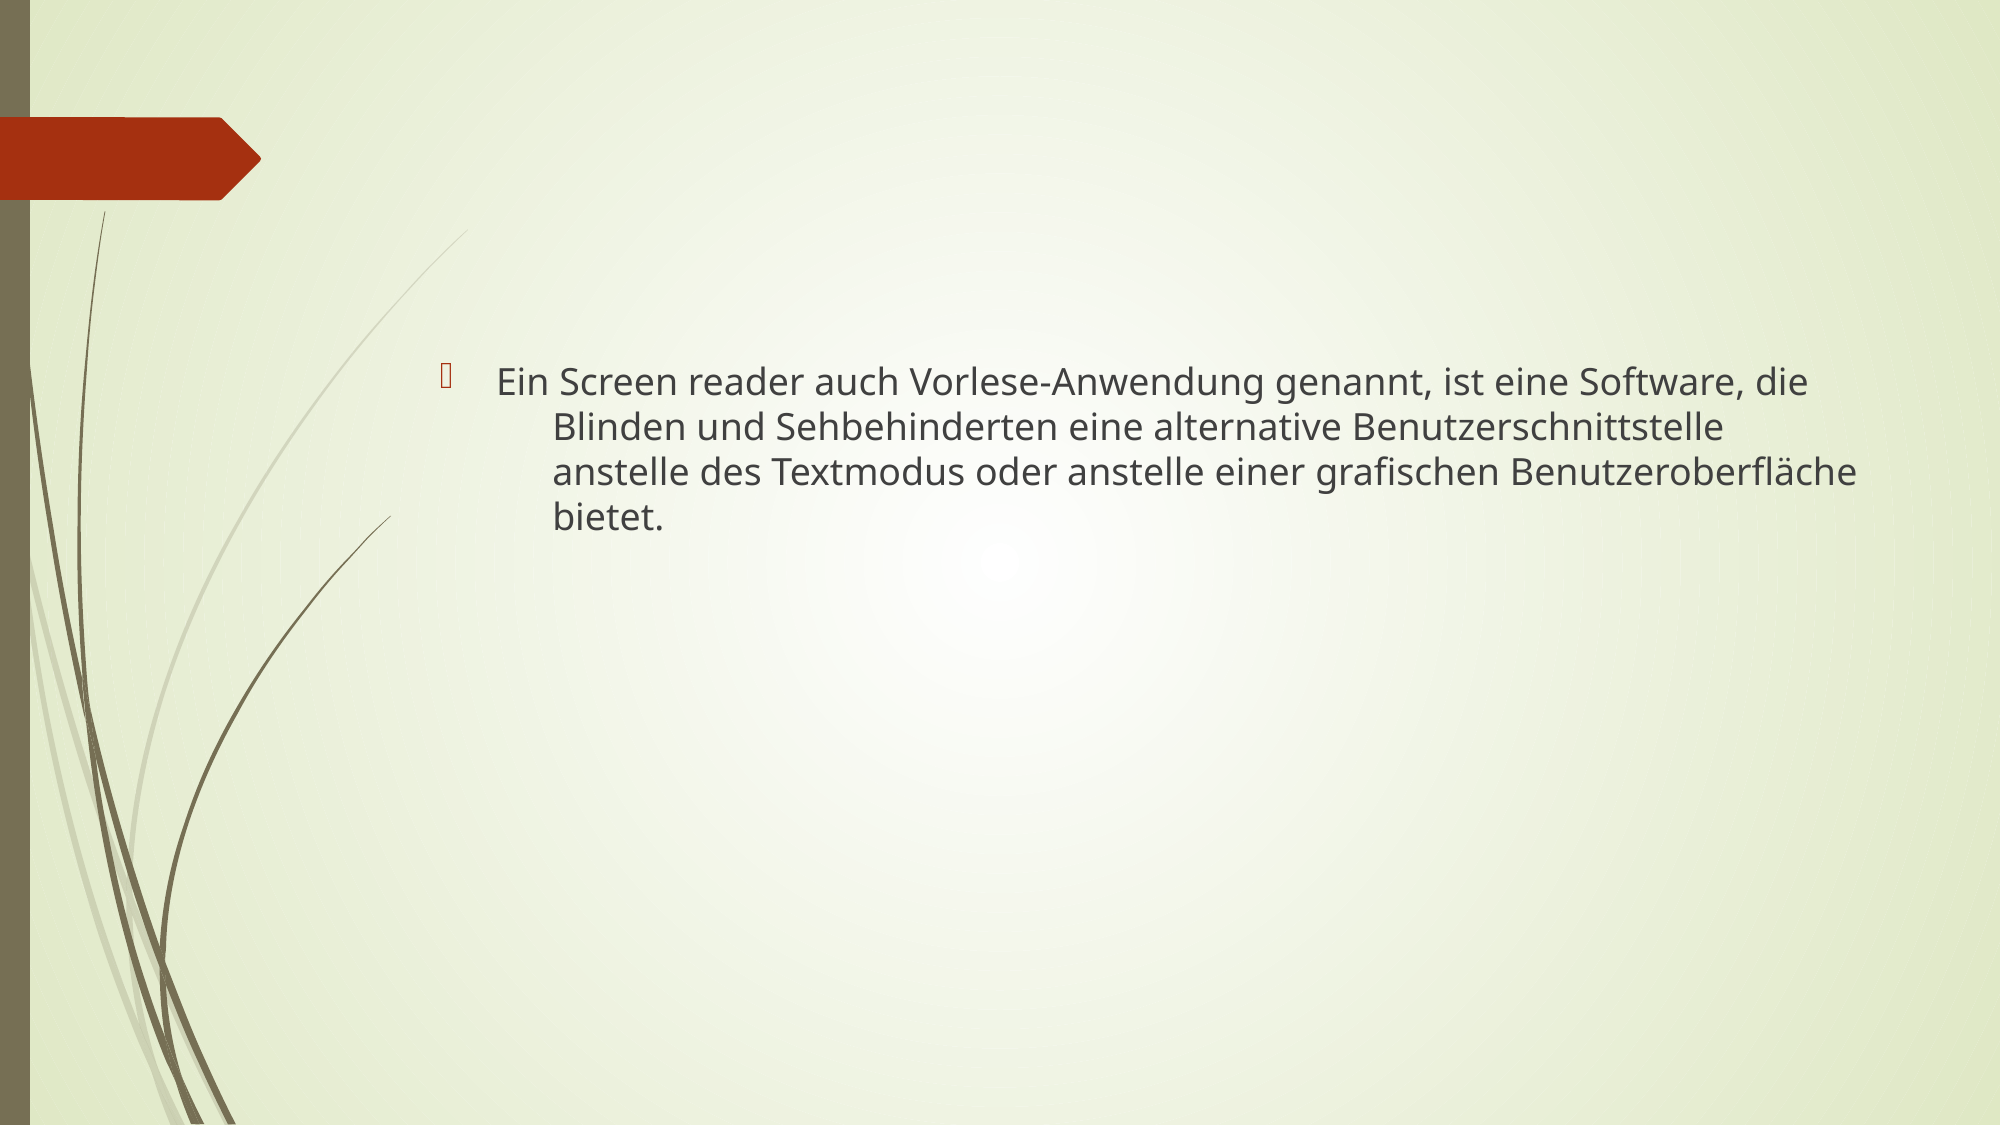

#
Ein Screen reader auch Vorlese-Anwendung genannt, ist eine Software, die Blinden und Sehbehinderten eine alternative Benutzerschnittstelle anstelle des Textmodus oder anstelle einer grafischen Benutzeroberfläche bietet.